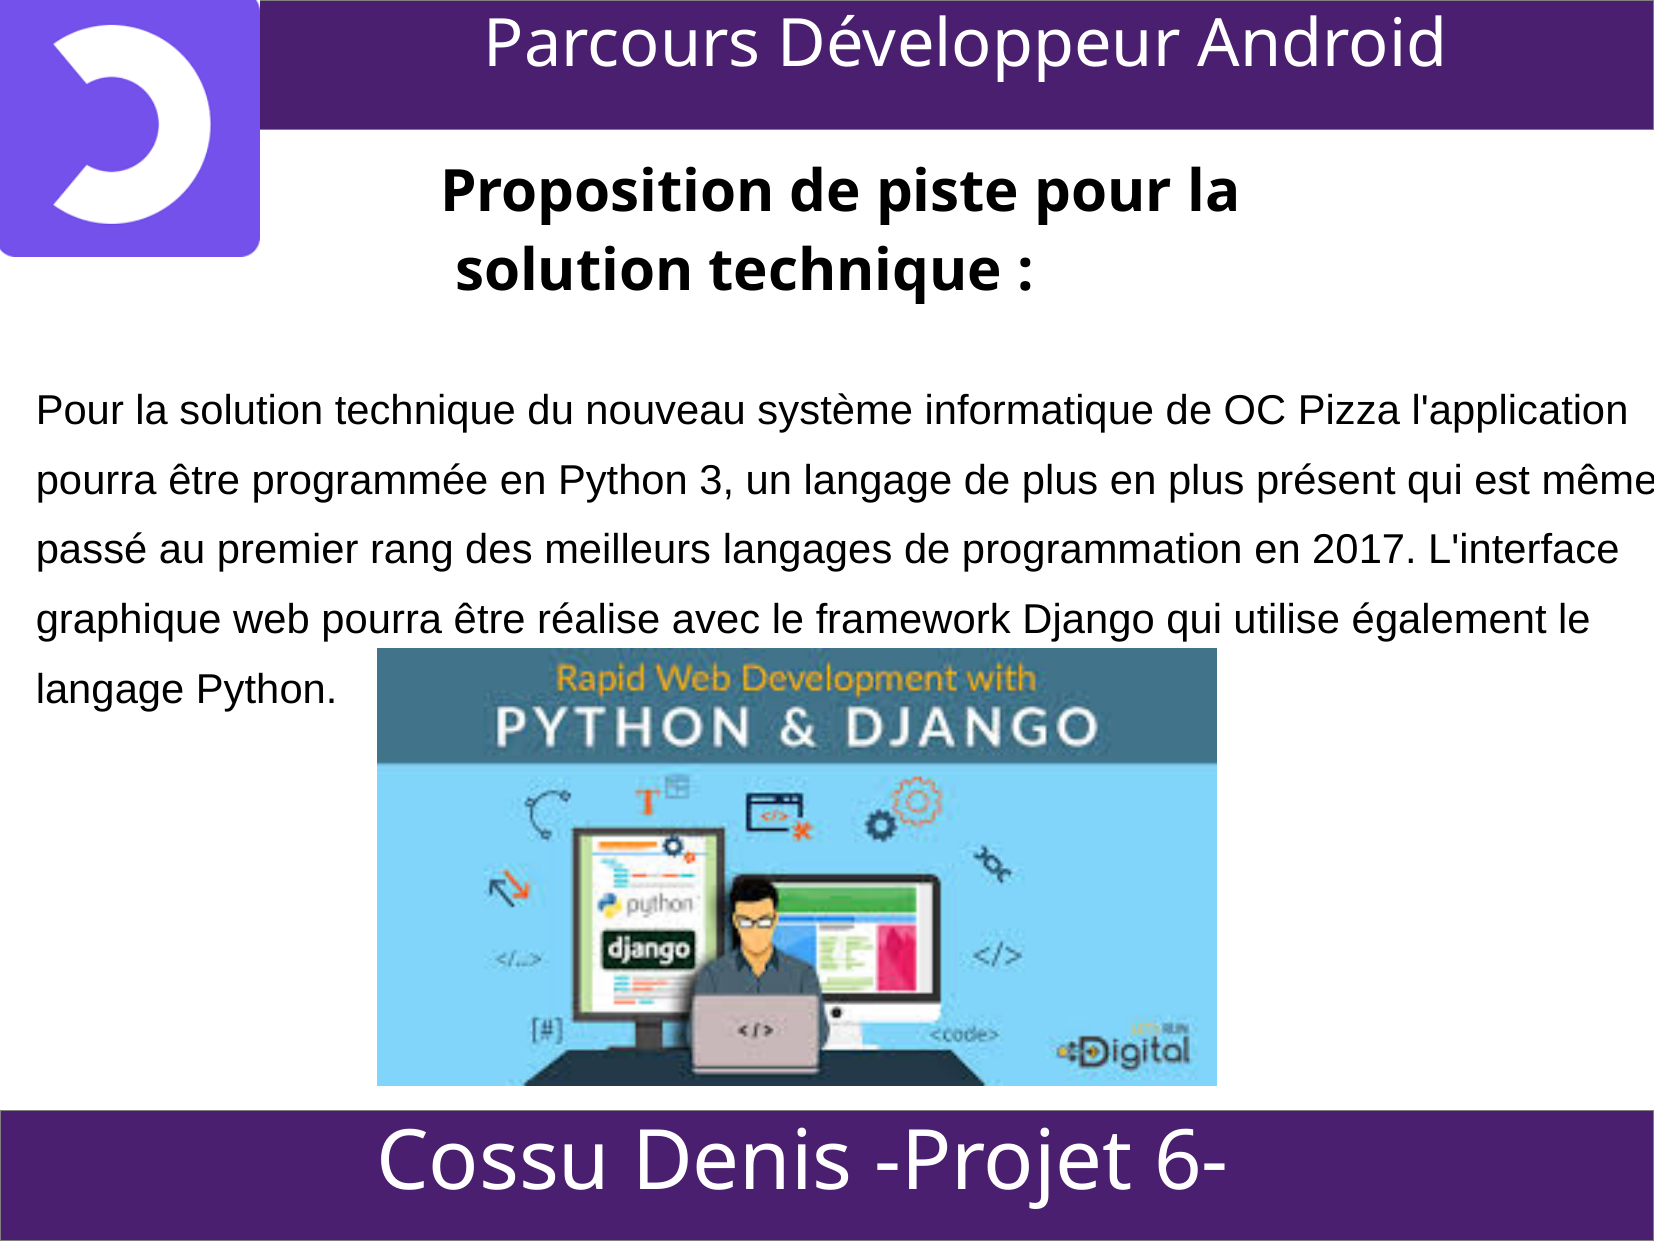

Proposition de piste pour la
 solution technique :
Pour la solution technique du nouveau système informatique de OC Pizza l'application pourra être programmée en Python 3, un langage de plus en plus présent qui est même passé au premier rang des meilleurs langages de programmation en 2017. L'interface graphique web pourra être réalise avec le framework Django qui utilise également le langage Python.